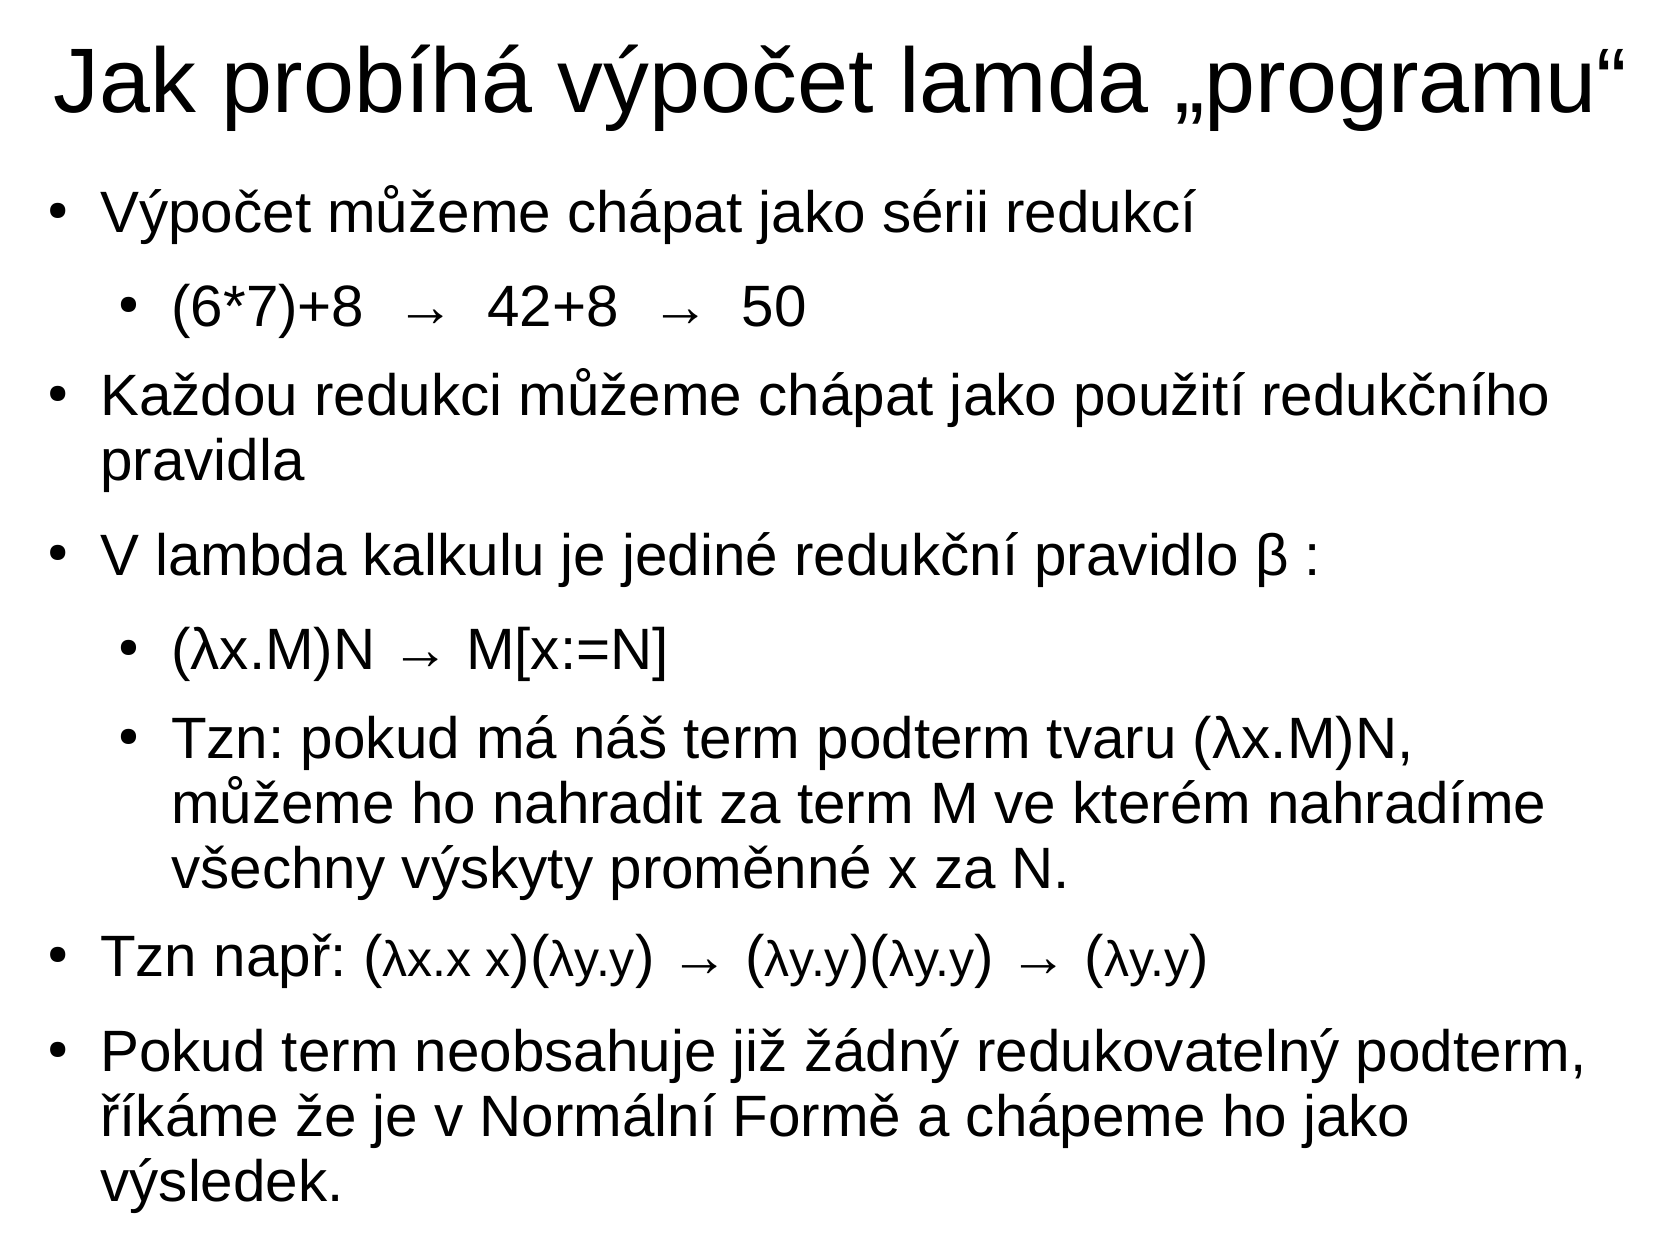

# Jak probíhá výpočet lamda „programu“
Výpočet můžeme chápat jako sérii redukcí
(6*7)+8 → 42+8 → 50
Každou redukci můžeme chápat jako použití redukčního pravidla
V lambda kalkulu je jediné redukční pravidlo β :
(λx.M)N → M[x:=N]
Tzn: pokud má náš term podterm tvaru (λx.M)N, můžeme ho nahradit za term M ve kterém nahradíme všechny výskyty proměnné x za N.
Tzn např: (λx.x x)(λy.y) → (λy.y)(λy.y) → (λy.y)
Pokud term neobsahuje již žádný redukovatelný podterm, říkáme že je v Normální Formě a chápeme ho jako výsledek.